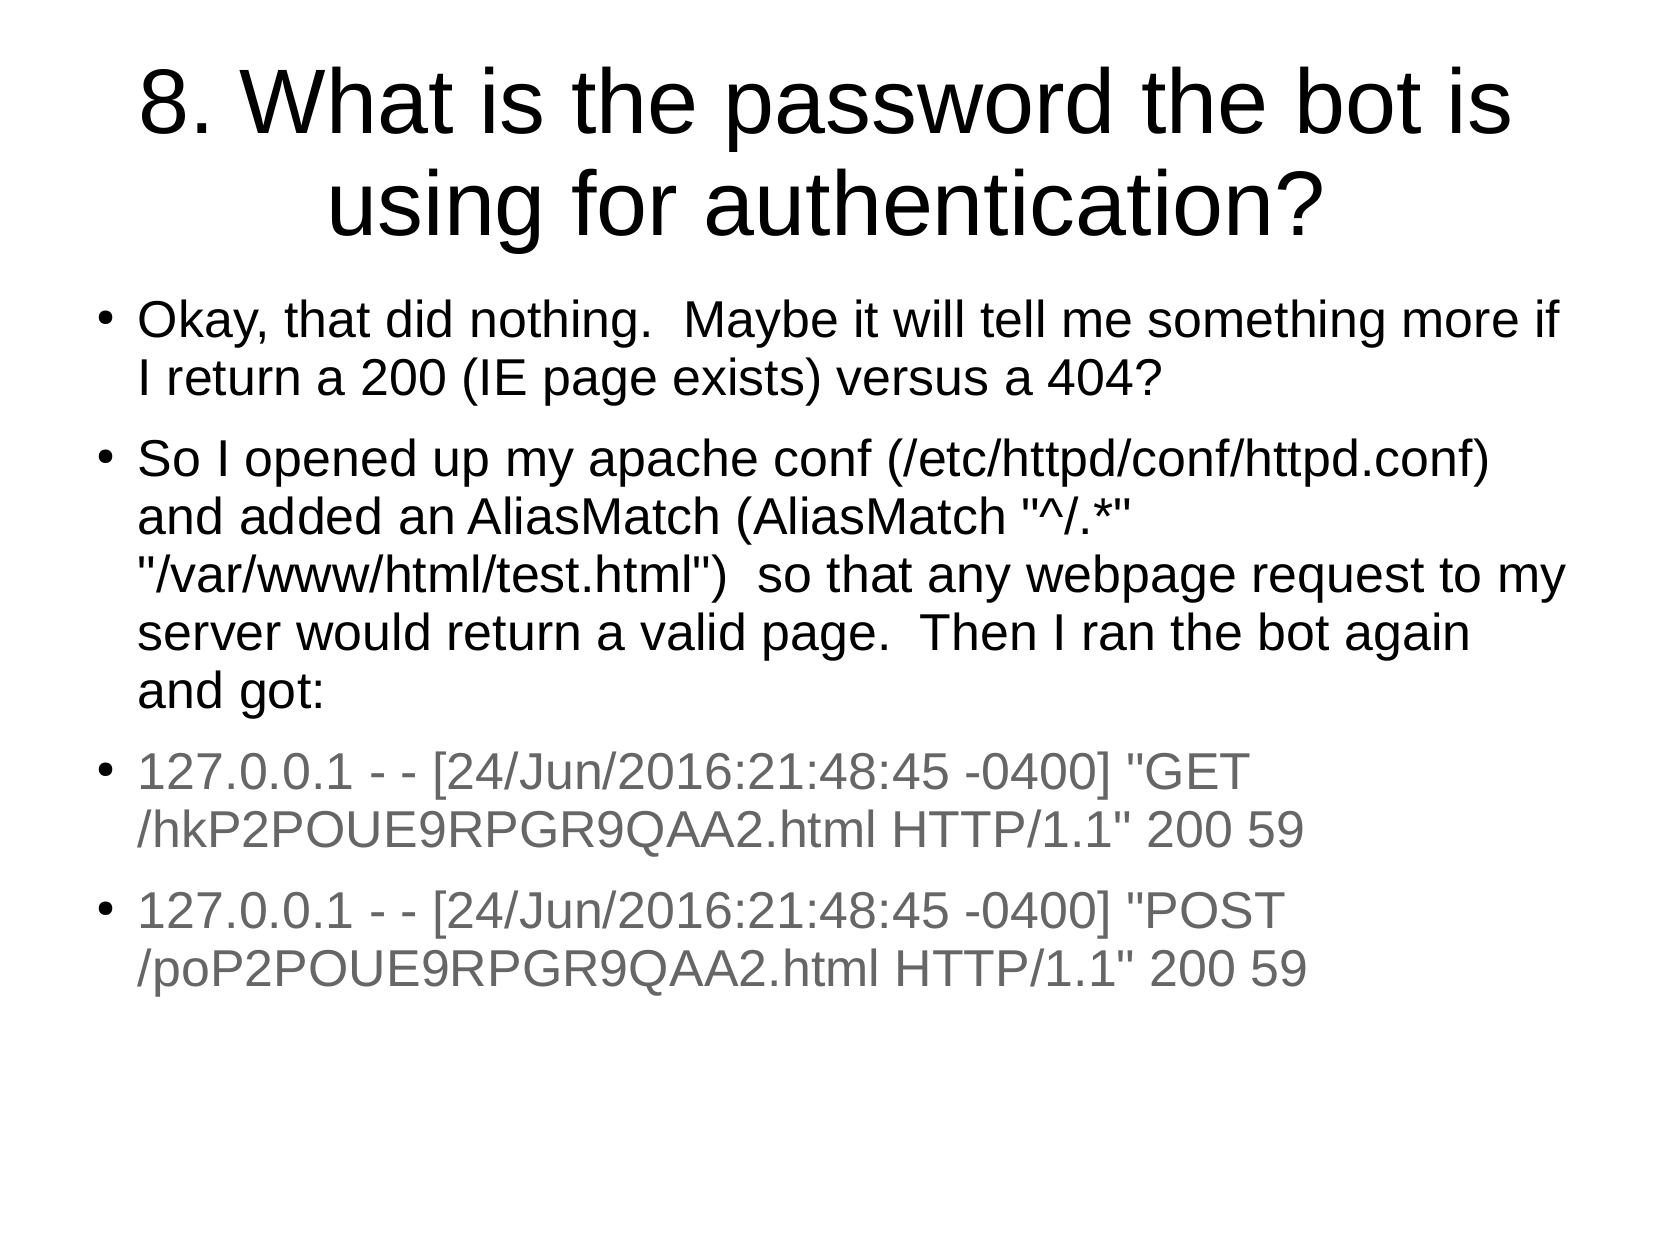

# 8. What is the password the bot is using for authentication?
Okay, that did nothing. Maybe it will tell me something more if I return a 200 (IE page exists) versus a 404?
So I opened up my apache conf (/etc/httpd/conf/httpd.conf) and added an AliasMatch (AliasMatch "^/.*" "/var/www/html/test.html") so that any webpage request to my server would return a valid page. Then I ran the bot again and got:
127.0.0.1 - - [24/Jun/2016:21:48:45 -0400] "GET /hkP2POUE9RPGR9QAA2.html HTTP/1.1" 200 59
127.0.0.1 - - [24/Jun/2016:21:48:45 -0400] "POST /poP2POUE9RPGR9QAA2.html HTTP/1.1" 200 59